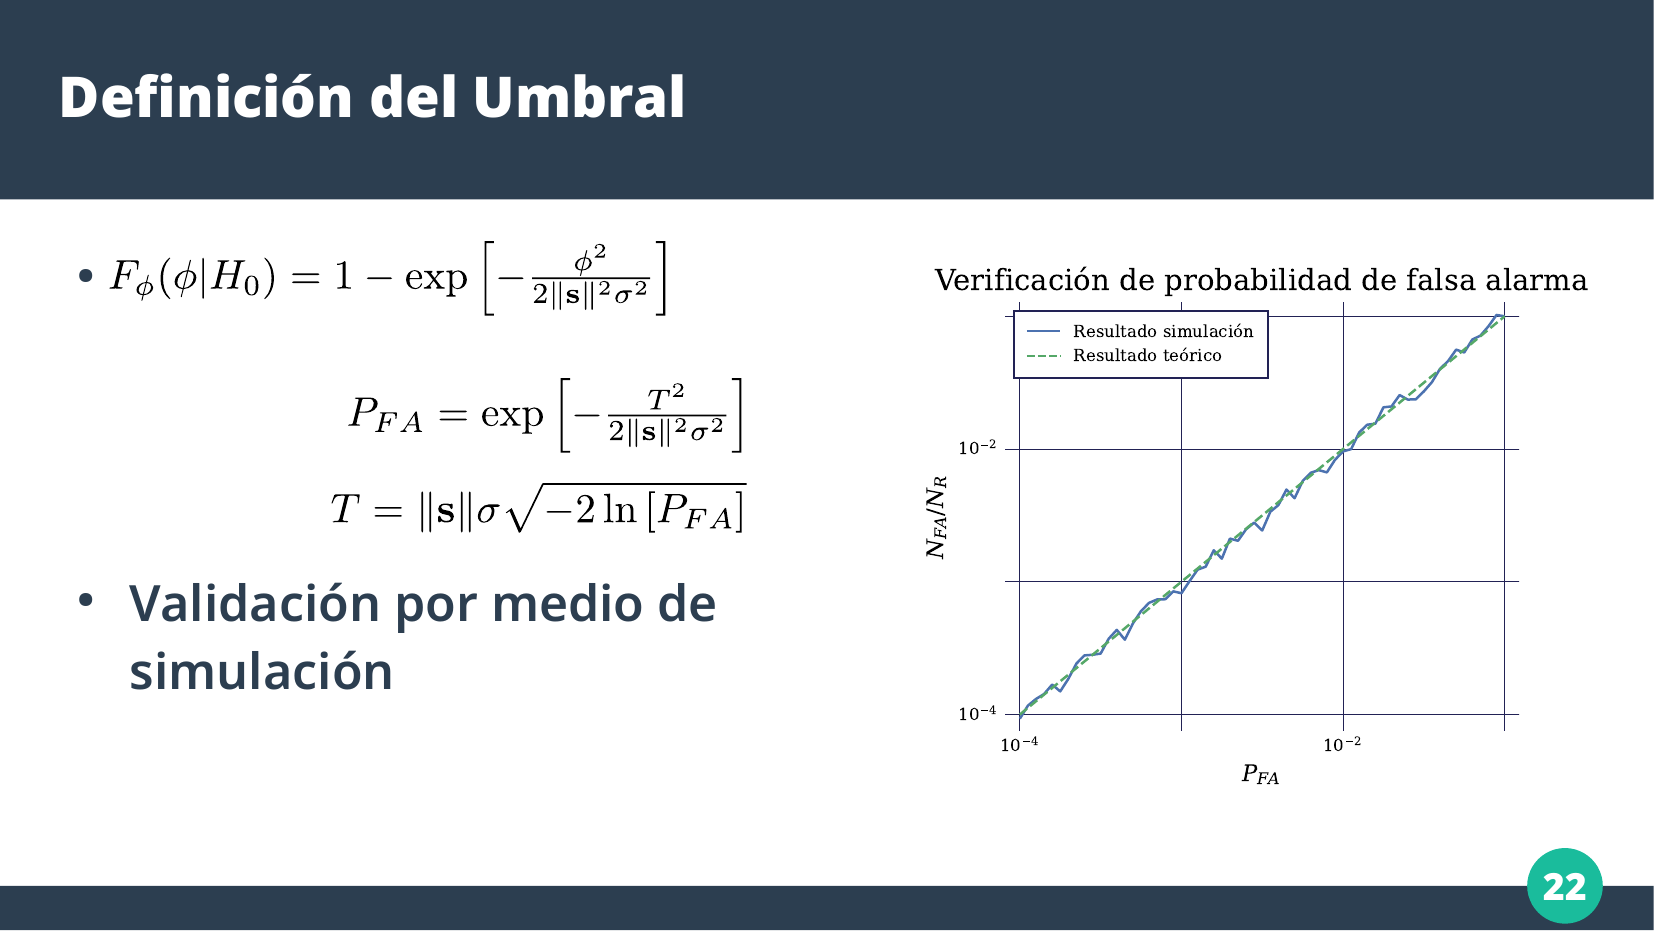

# Definición del Umbral
Validación por medio de simulación